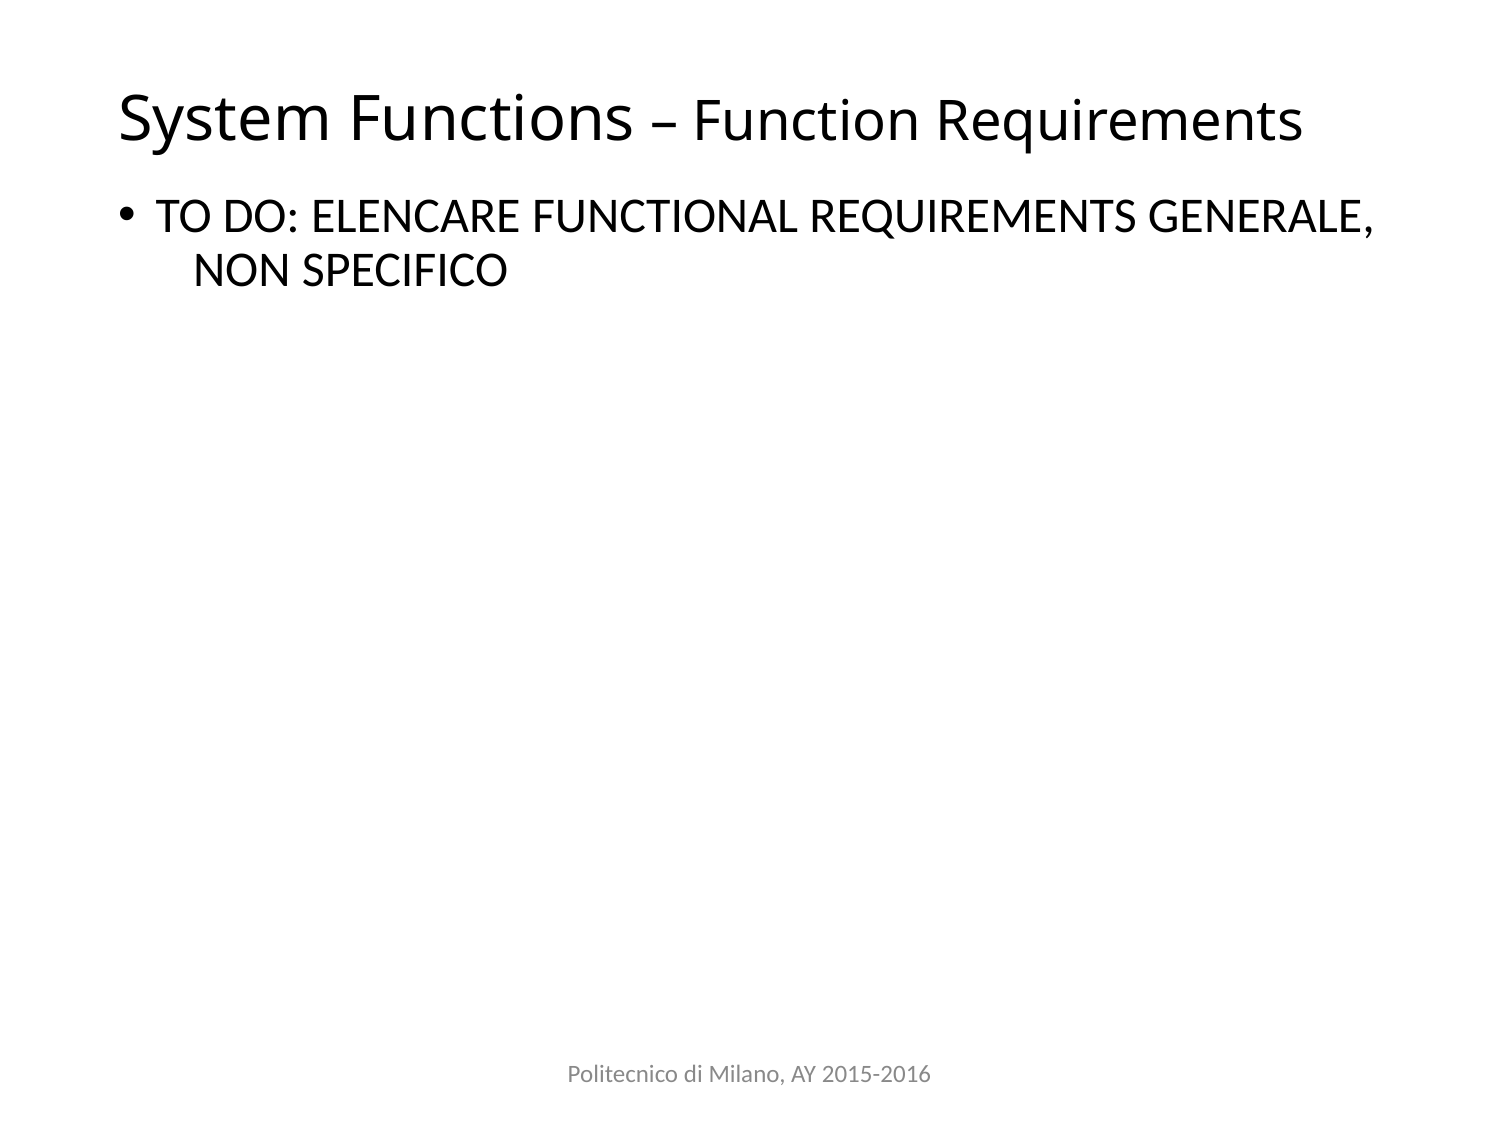

# System Functions – Function Requirements
TO DO: ELENCARE FUNCTIONAL REQUIREMENTS GENERALE, NON SPECIFICO
Politecnico di Milano, AY 2015-2016